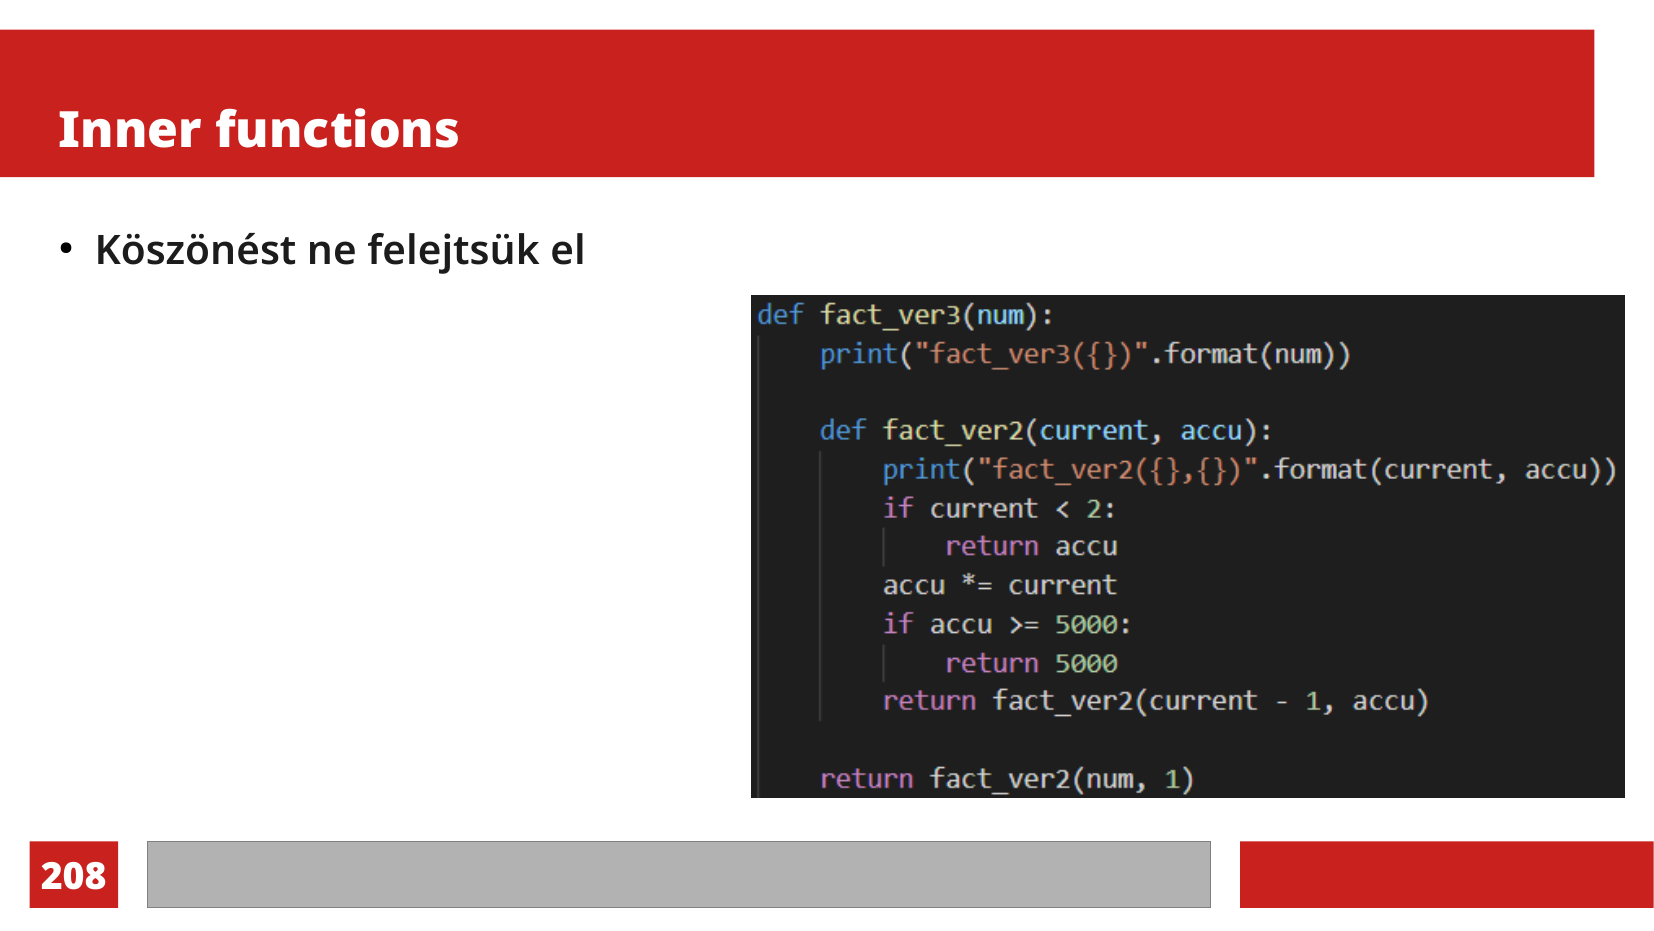

# Inner functions
Köszönést ne felejtsük el
208